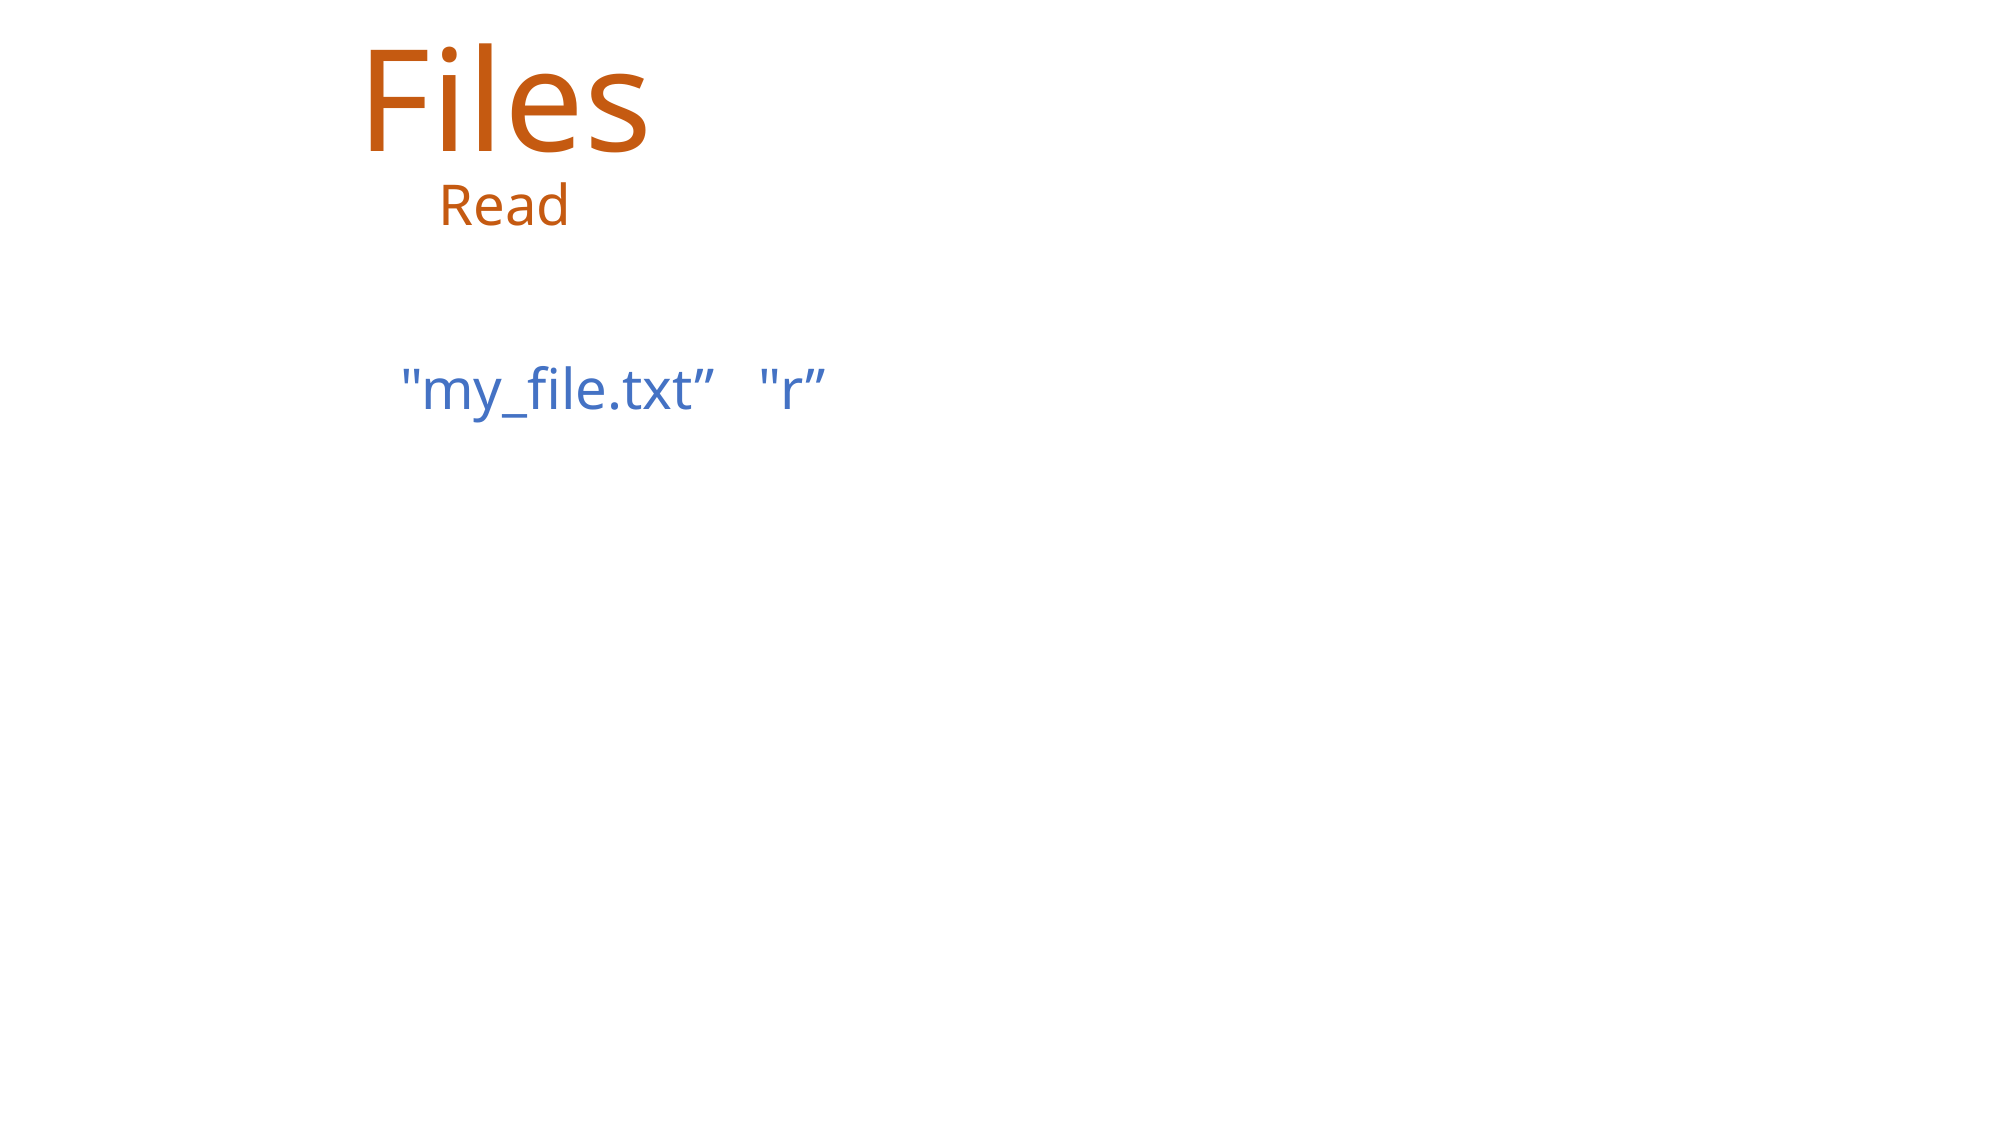

# Files
Read
f = open( "my_file.txt” , "r” )
print(f.read())